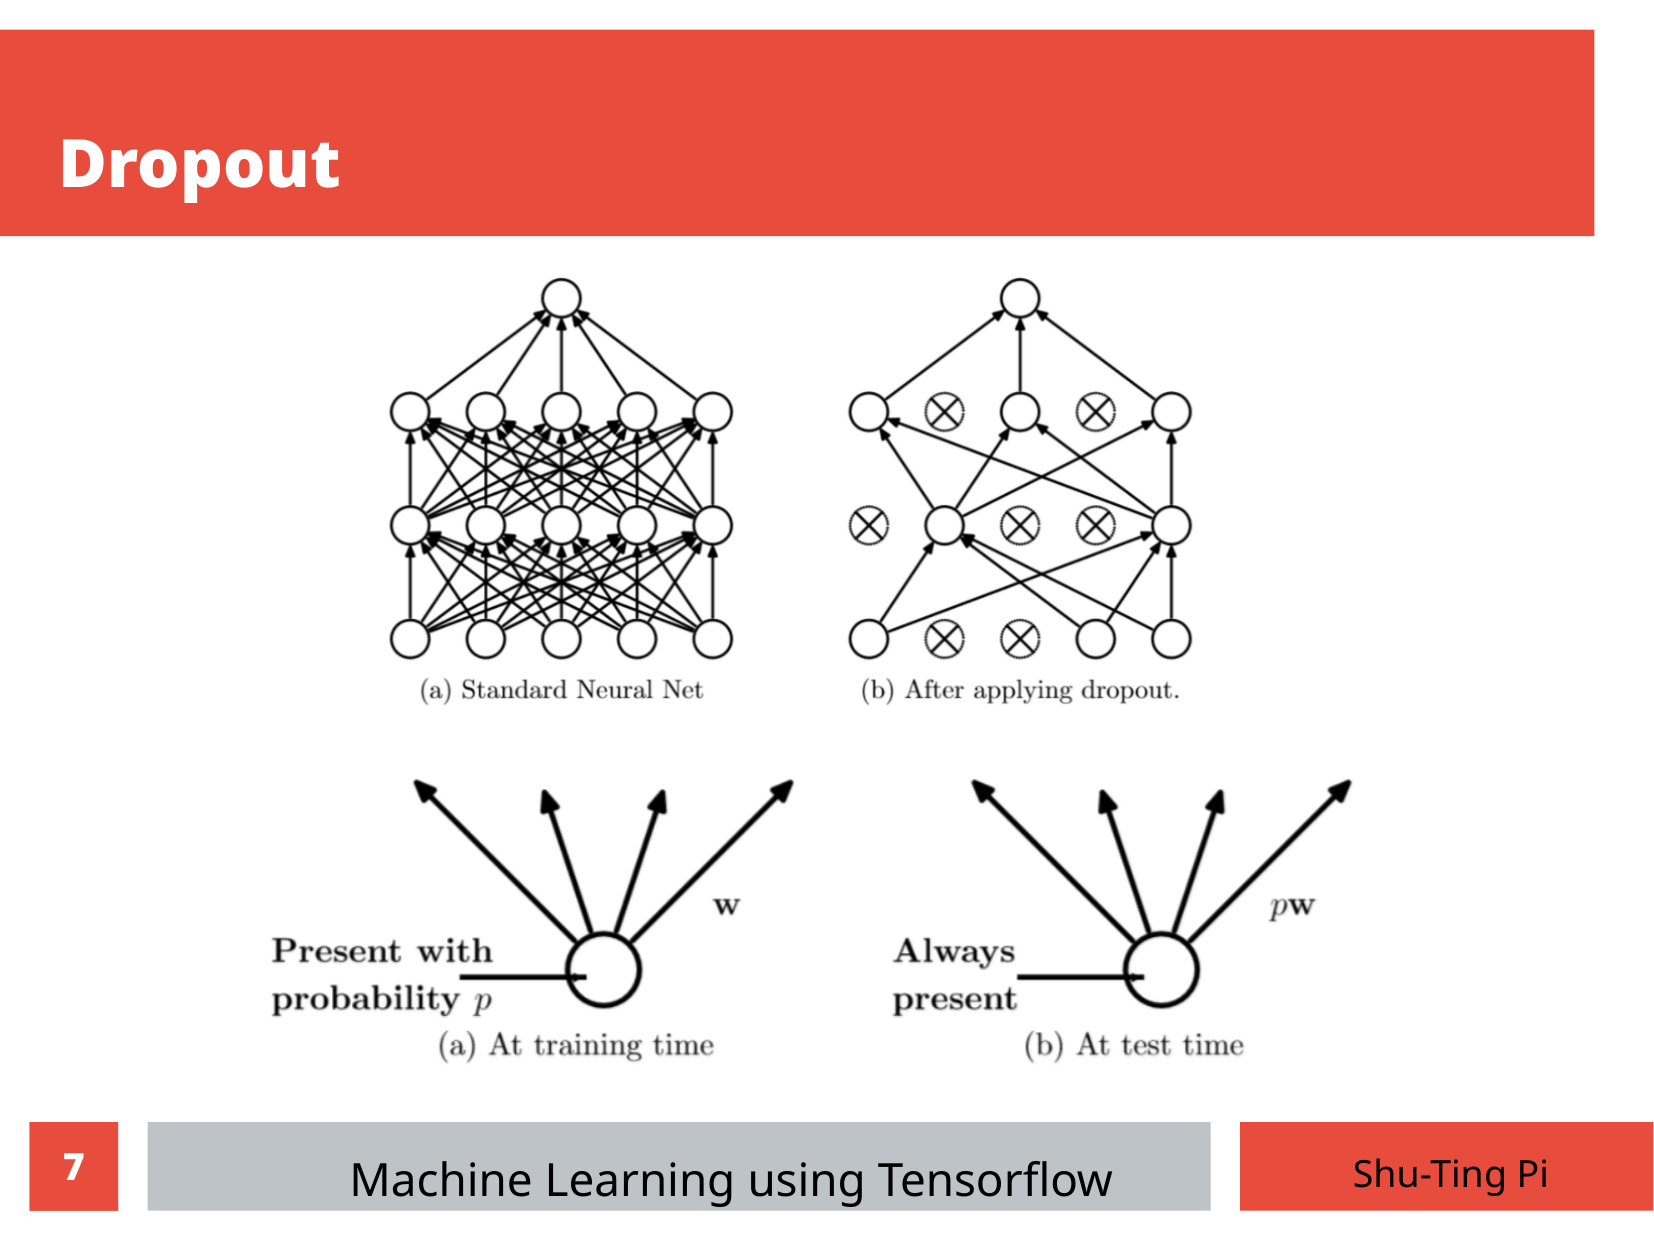

# Dropout
7
Machine Learning using Tensorflow
Shu-Ting Pi